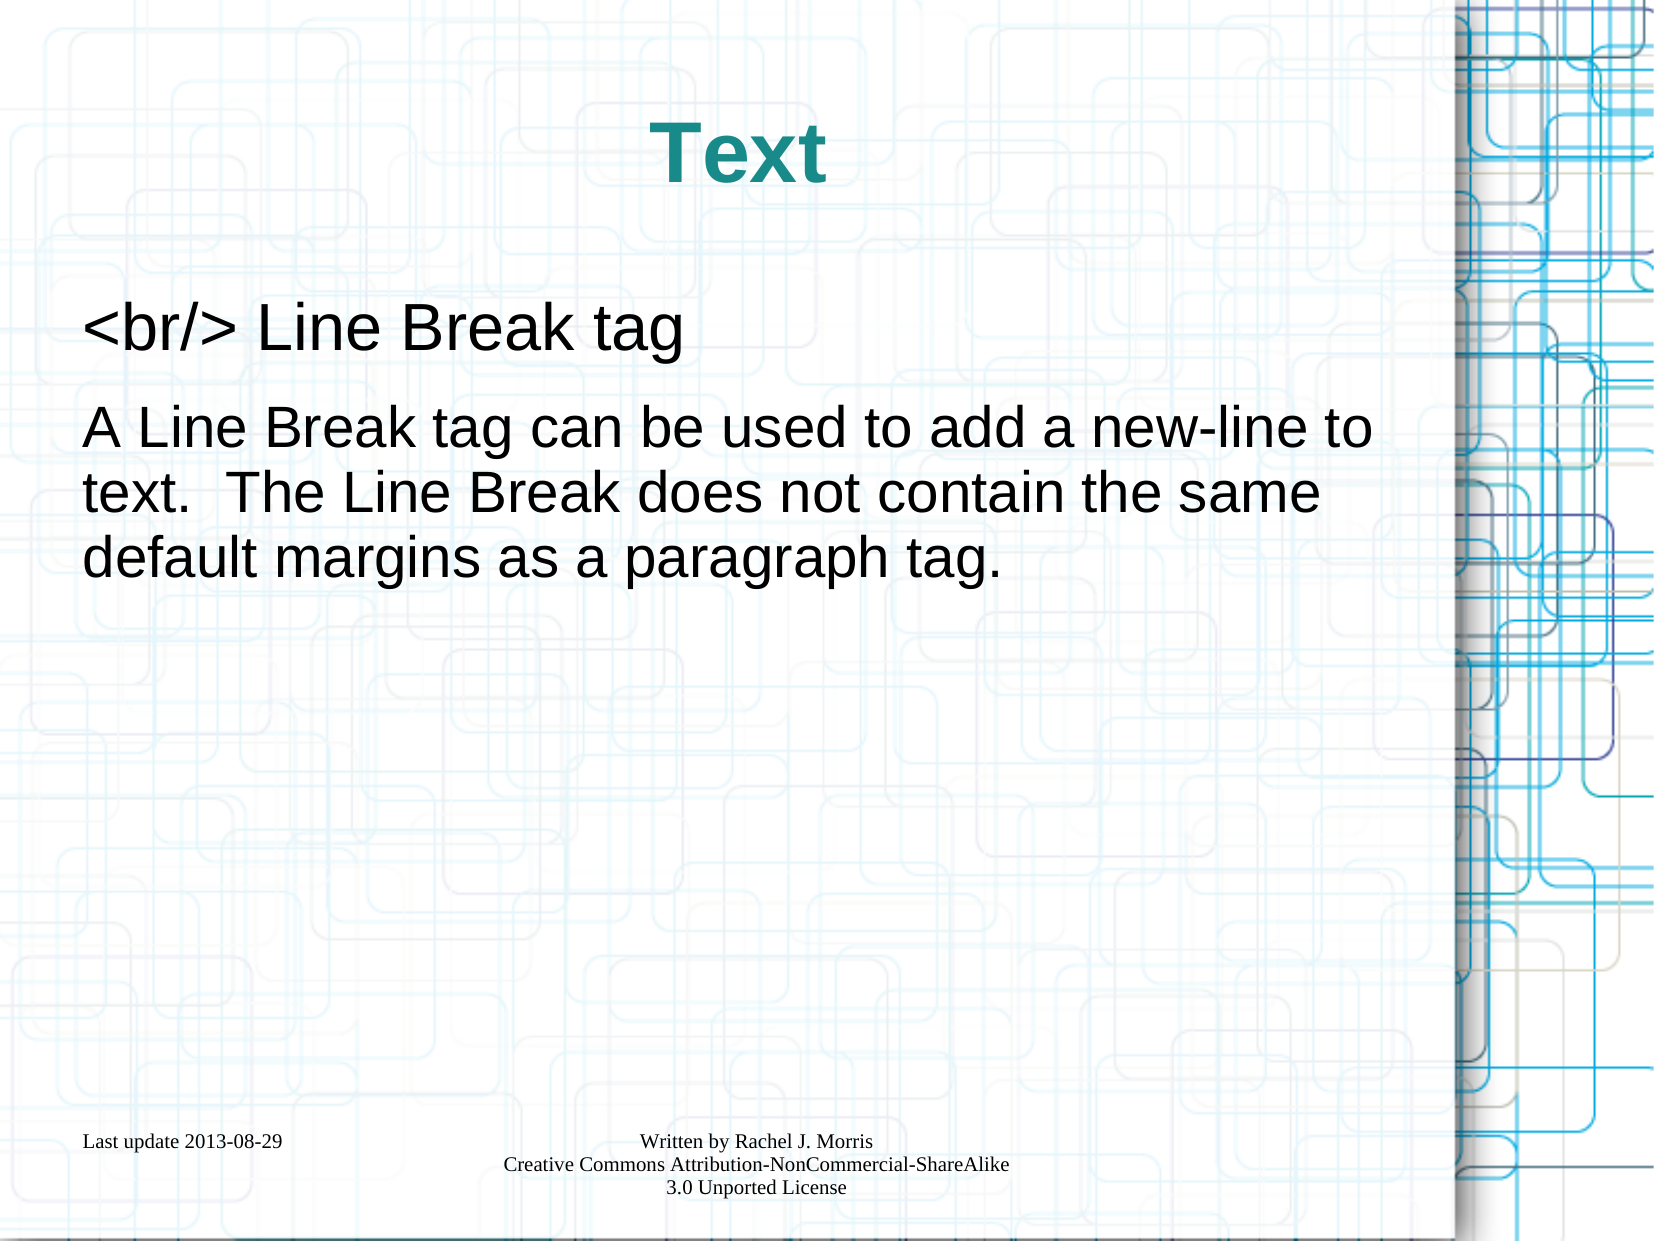

# Text
<br/> Line Break tag
A Line Break tag can be used to add a new-line to text. The Line Break does not contain the same default margins as a paragraph tag.